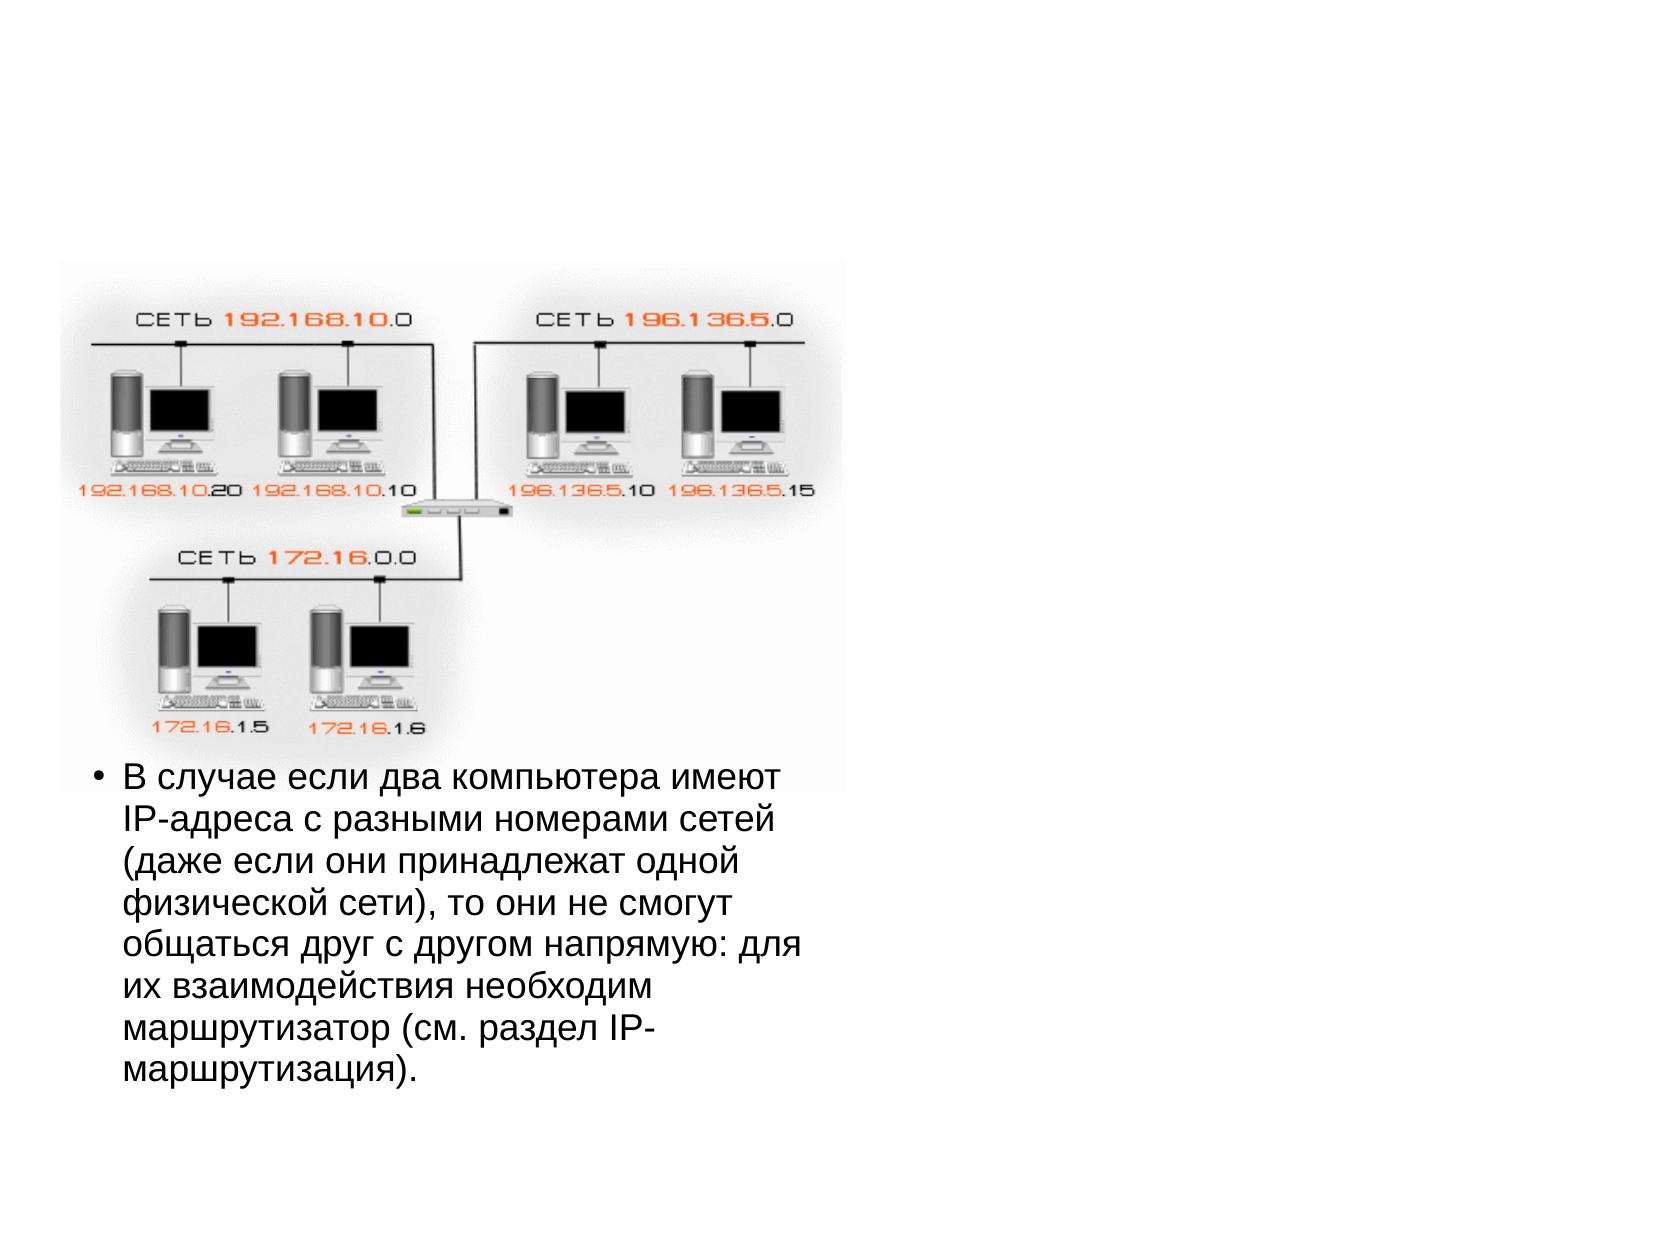

#
В случае если два компьютера имеют IP-адреса с разными номерами сетей (даже если они принадлежат одной физической сети), то они не смогут общаться друг с другом напрямую: для их взаимодействия необходим маршрутизатор (см. раздел IP-маршрутизация).